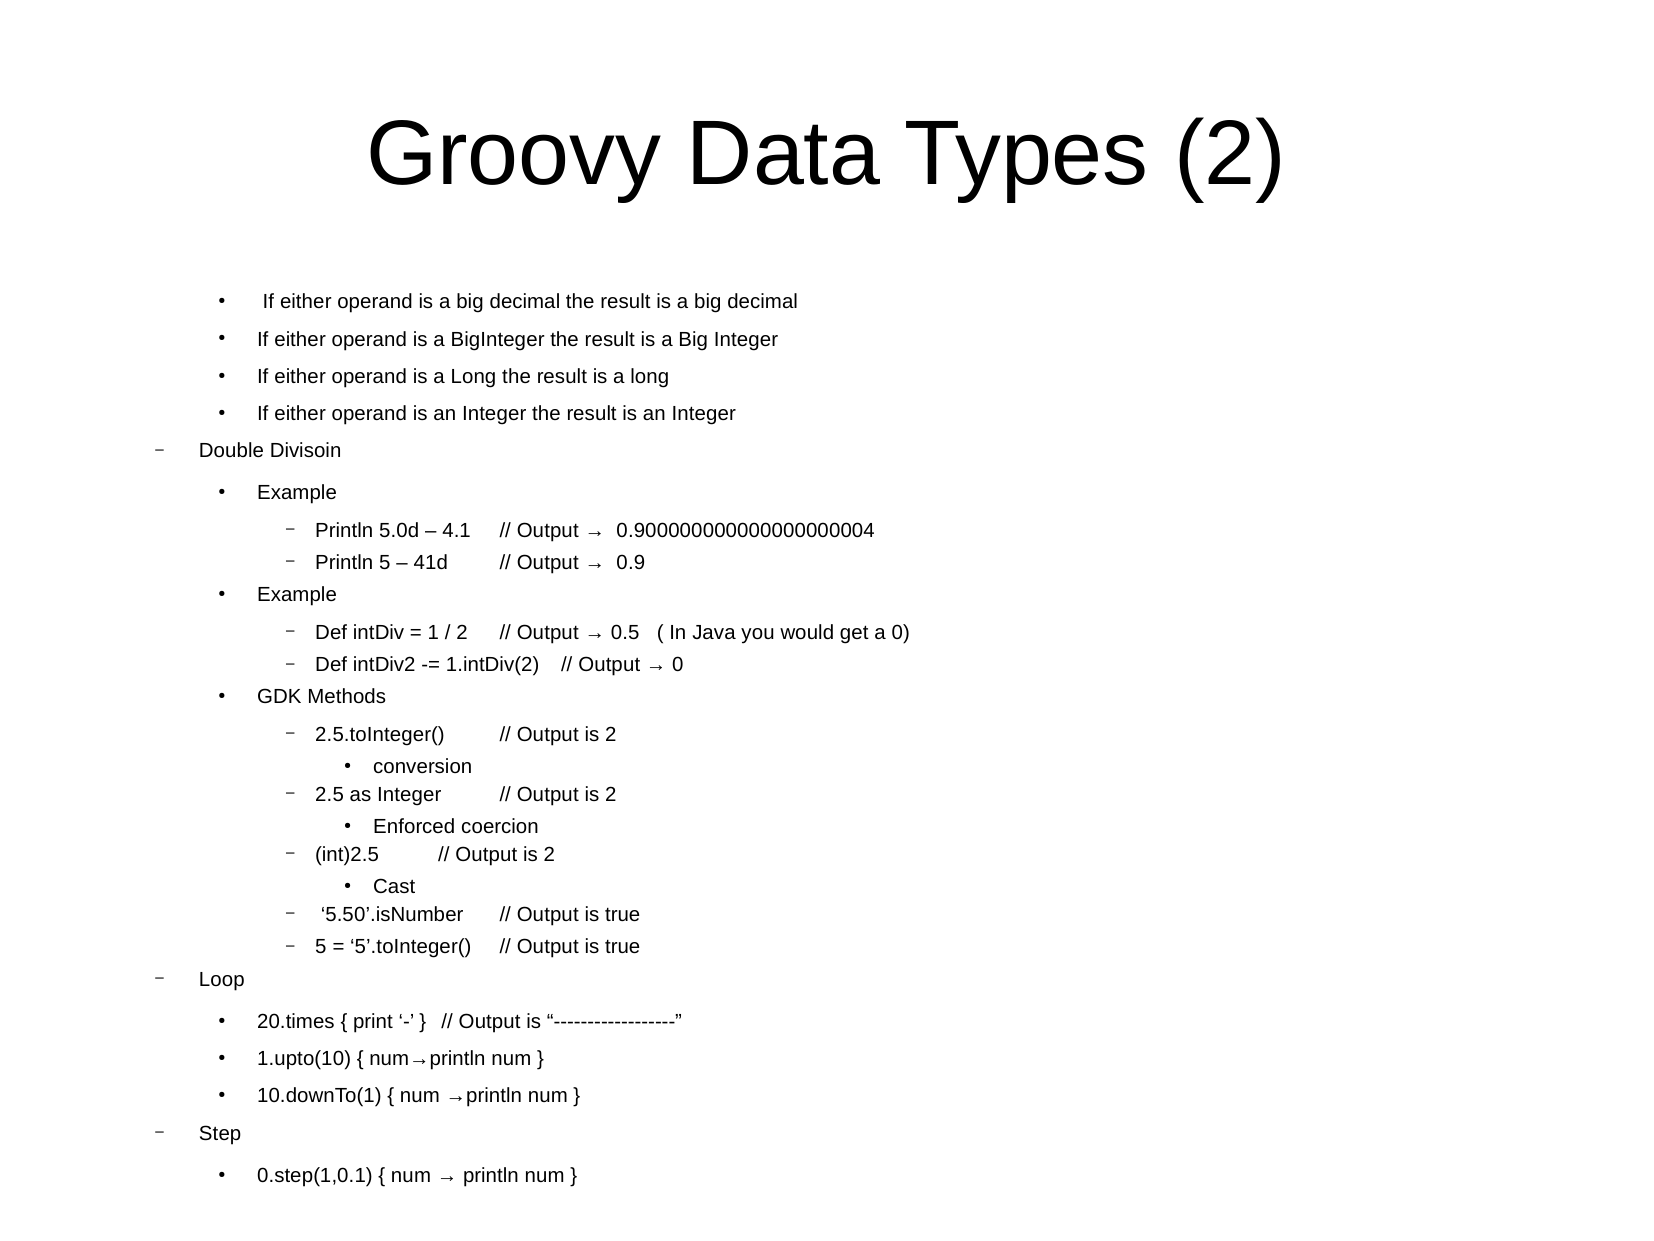

# Groovy Data Types (2)
 If either operand is a big decimal the result is a big decimal
If either operand is a BigInteger the result is a Big Integer
If either operand is a Long the result is a long
If either operand is an Integer the result is an Integer
Double Divisoin
Example
Println 5.0d – 4.1			// Output → 0.900000000000000000004
Println 5 – 41d			// Output → 0.9
Example
Def intDiv = 1 / 2			// Output → 0.5 ( In Java you would get a 0)
Def intDiv2 -= 1.intDiv(2)		// Output → 0
GDK Methods
2.5.toInteger() 			// Output is 2
conversion
2.5 as Integer			// Output is 2
Enforced coercion
(int)2.5				// Output is 2
Cast
 ‘5.50’.isNumber			// Output is true
5 = ‘5’.toInteger()			// Output is true
Loop
20.times { print ‘-’ } 				// Output is “------------------”
1.upto(10) { num→println num }
10.downTo(1) { num →println num }
Step
0.step(1,0.1) { num → println num }